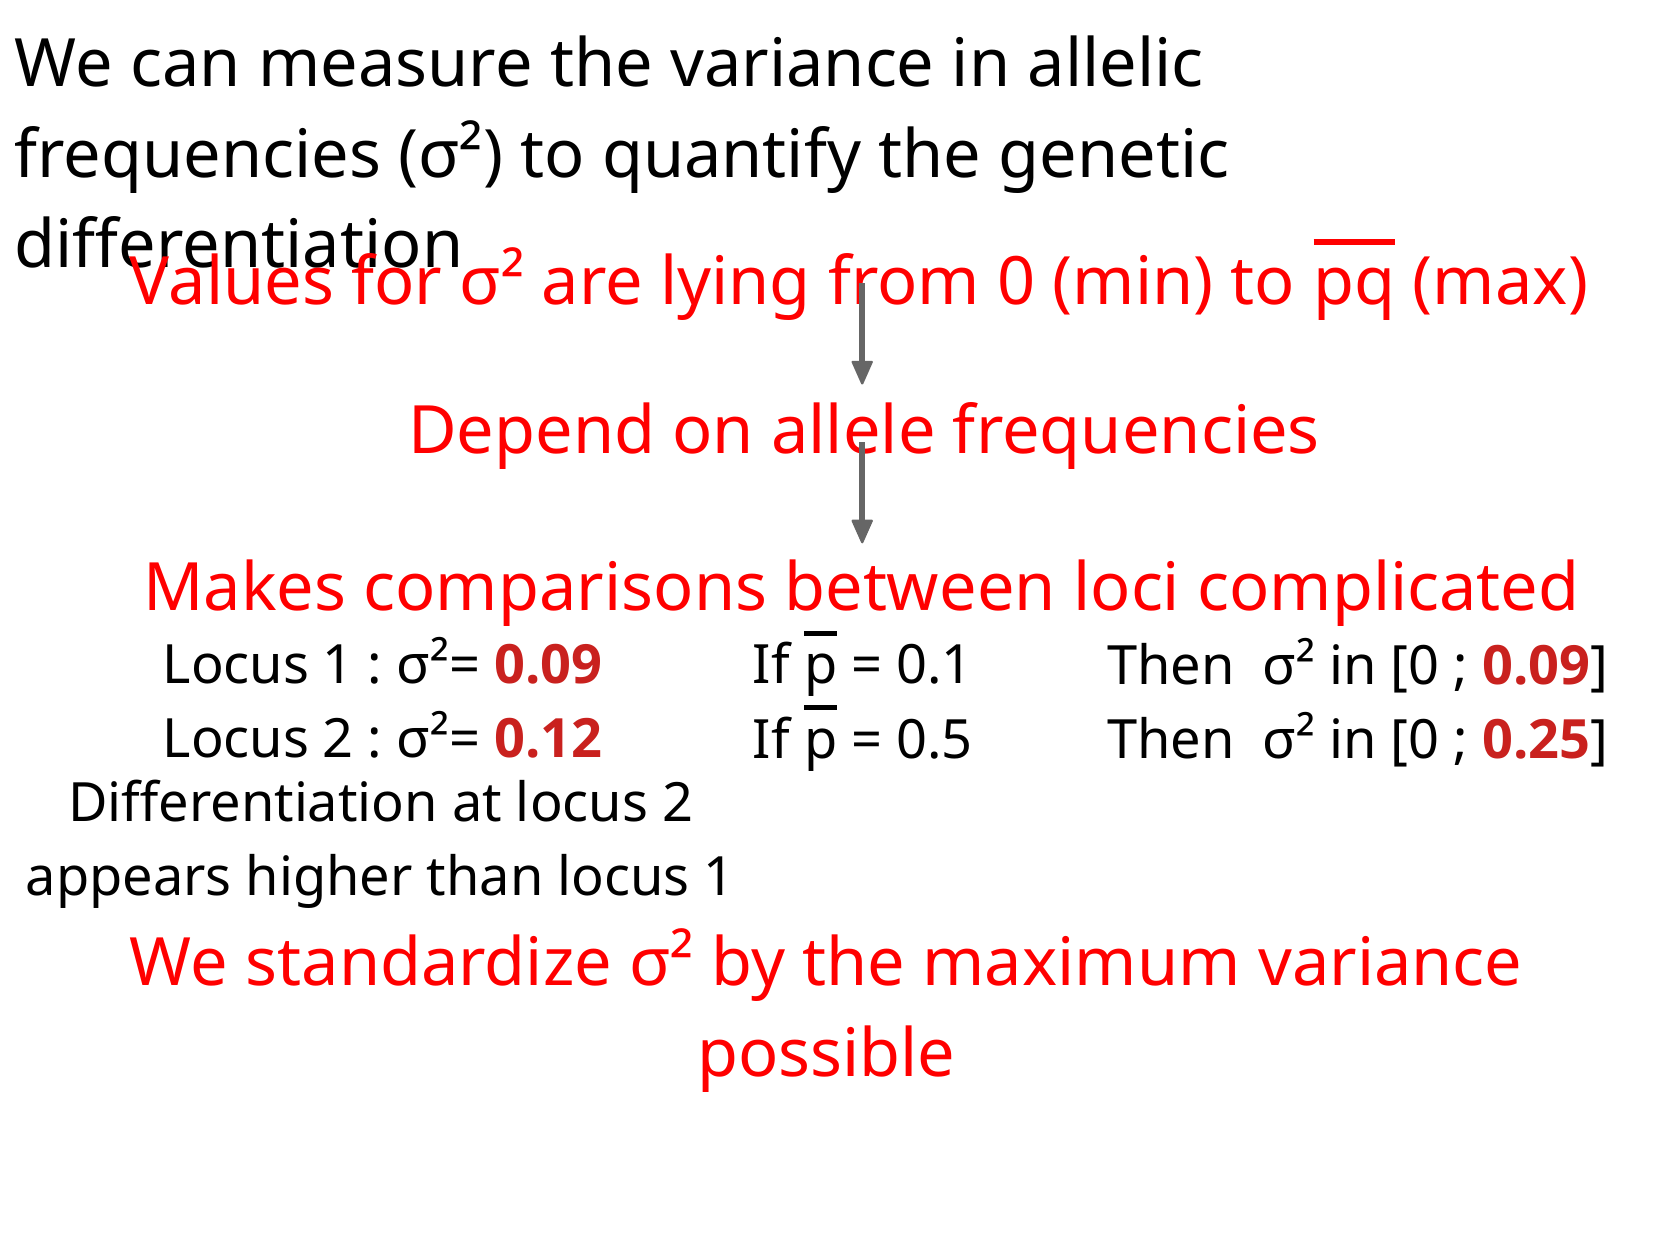

We can measure the variance in allelic frequencies (σ²) to quantify the genetic differentiation
Values for σ² are lying from 0 (min) to pq (max)
Depend on allele frequencies
Makes comparisons between loci complicated
Locus 1 : σ²= 0.09
Locus 2 : σ²= 0.12
If p = 0.1
If p = 0.5
Then σ² in [0 ; 0.09]
Then σ² in [0 ; 0.25]
Differentiation at locus 2 appears higher than locus 1
We standardize σ² by the maximum variance possible